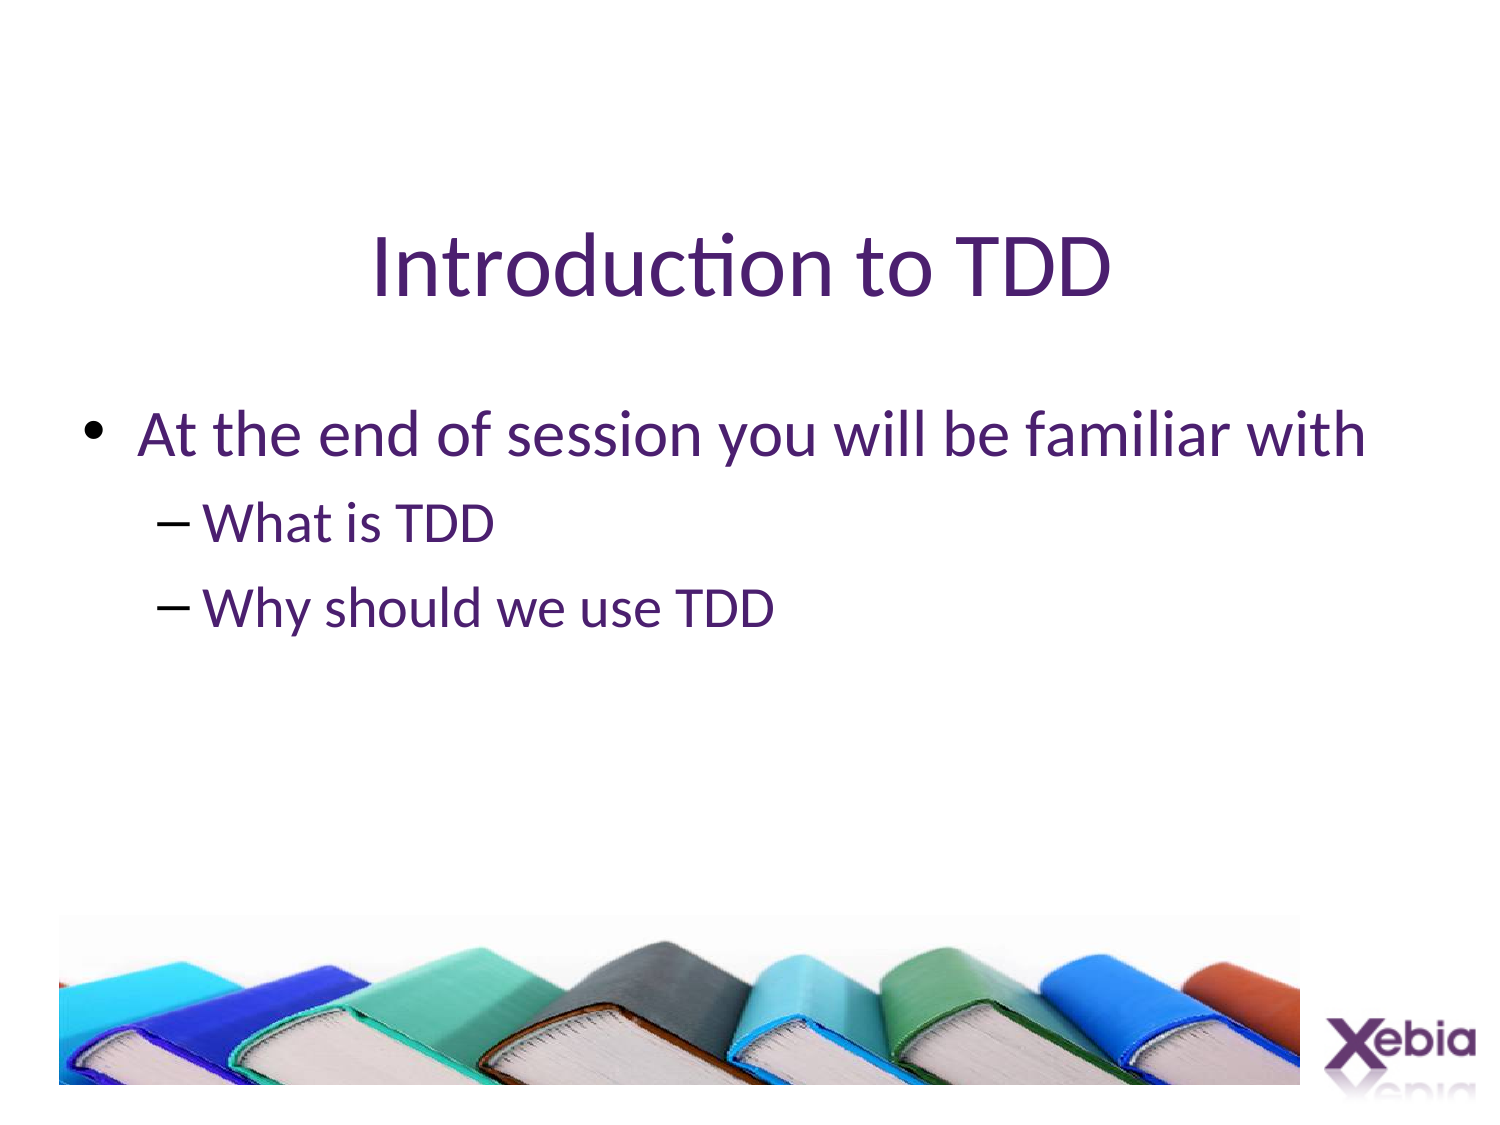

# Introduction to TDD
At the end of session you will be familiar with
What is TDD
Why should we use TDD